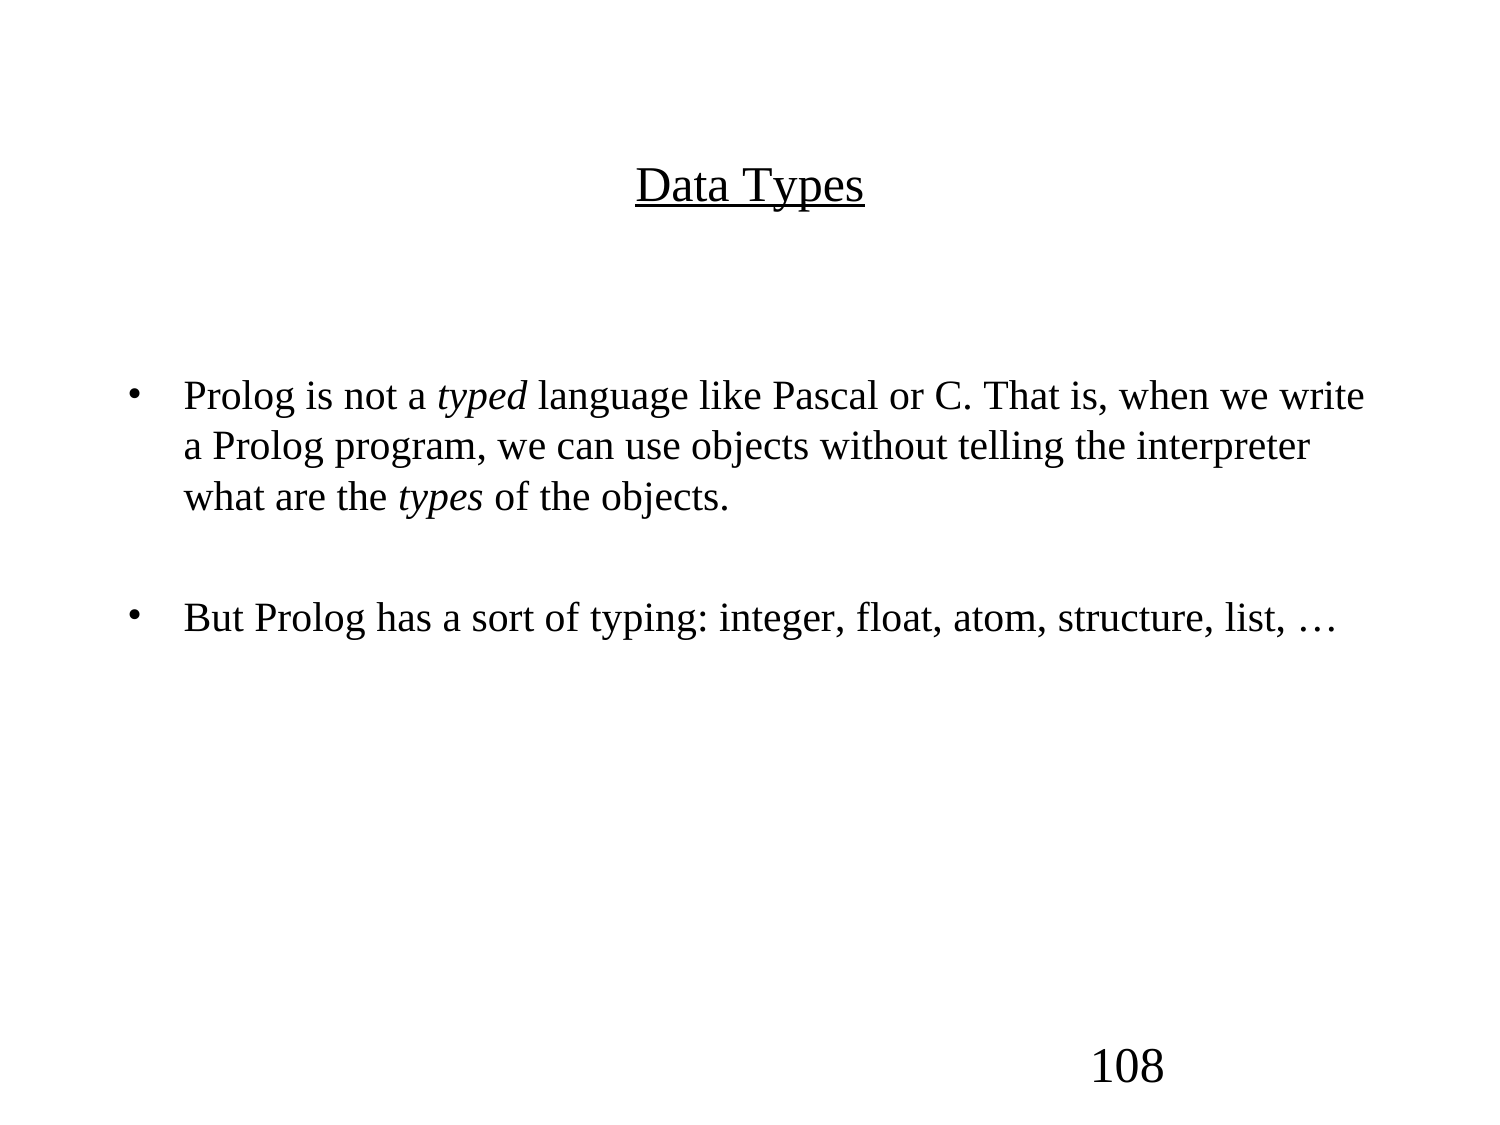

# Data Types
Prolog is not a typed language like Pascal or C. That is, when we write a Prolog program, we can use objects without telling the interpreter what are the types of the objects.
But Prolog has a sort of typing: integer, float, atom, structure, list, …
108